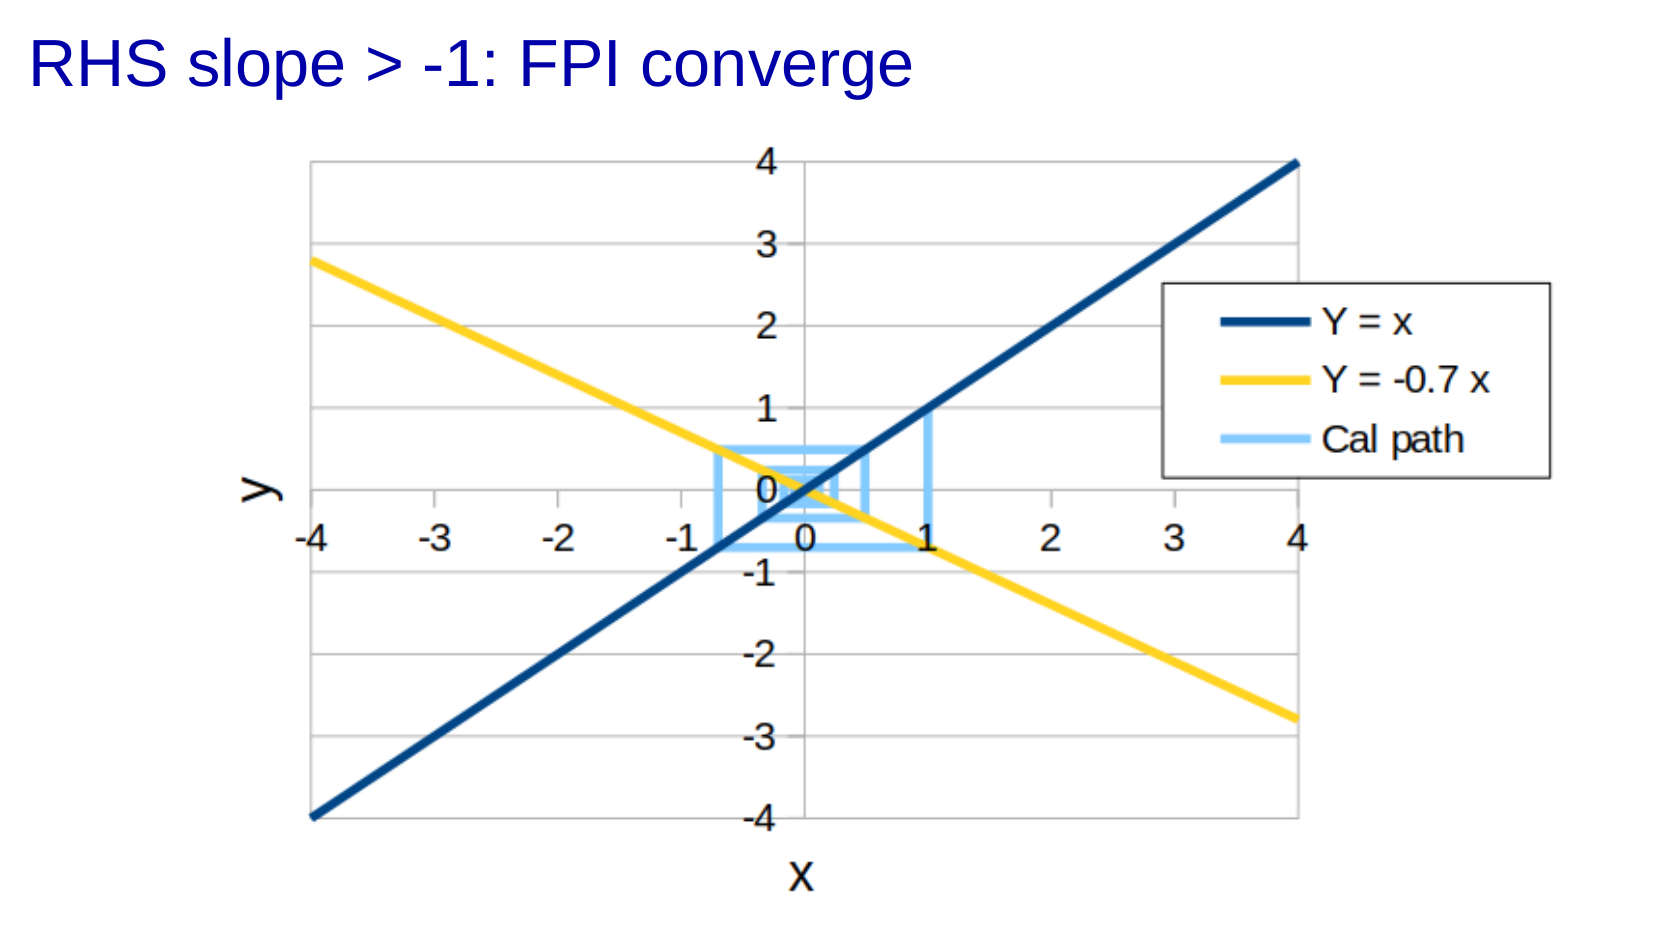

# RHS slope > -1: FPI converge